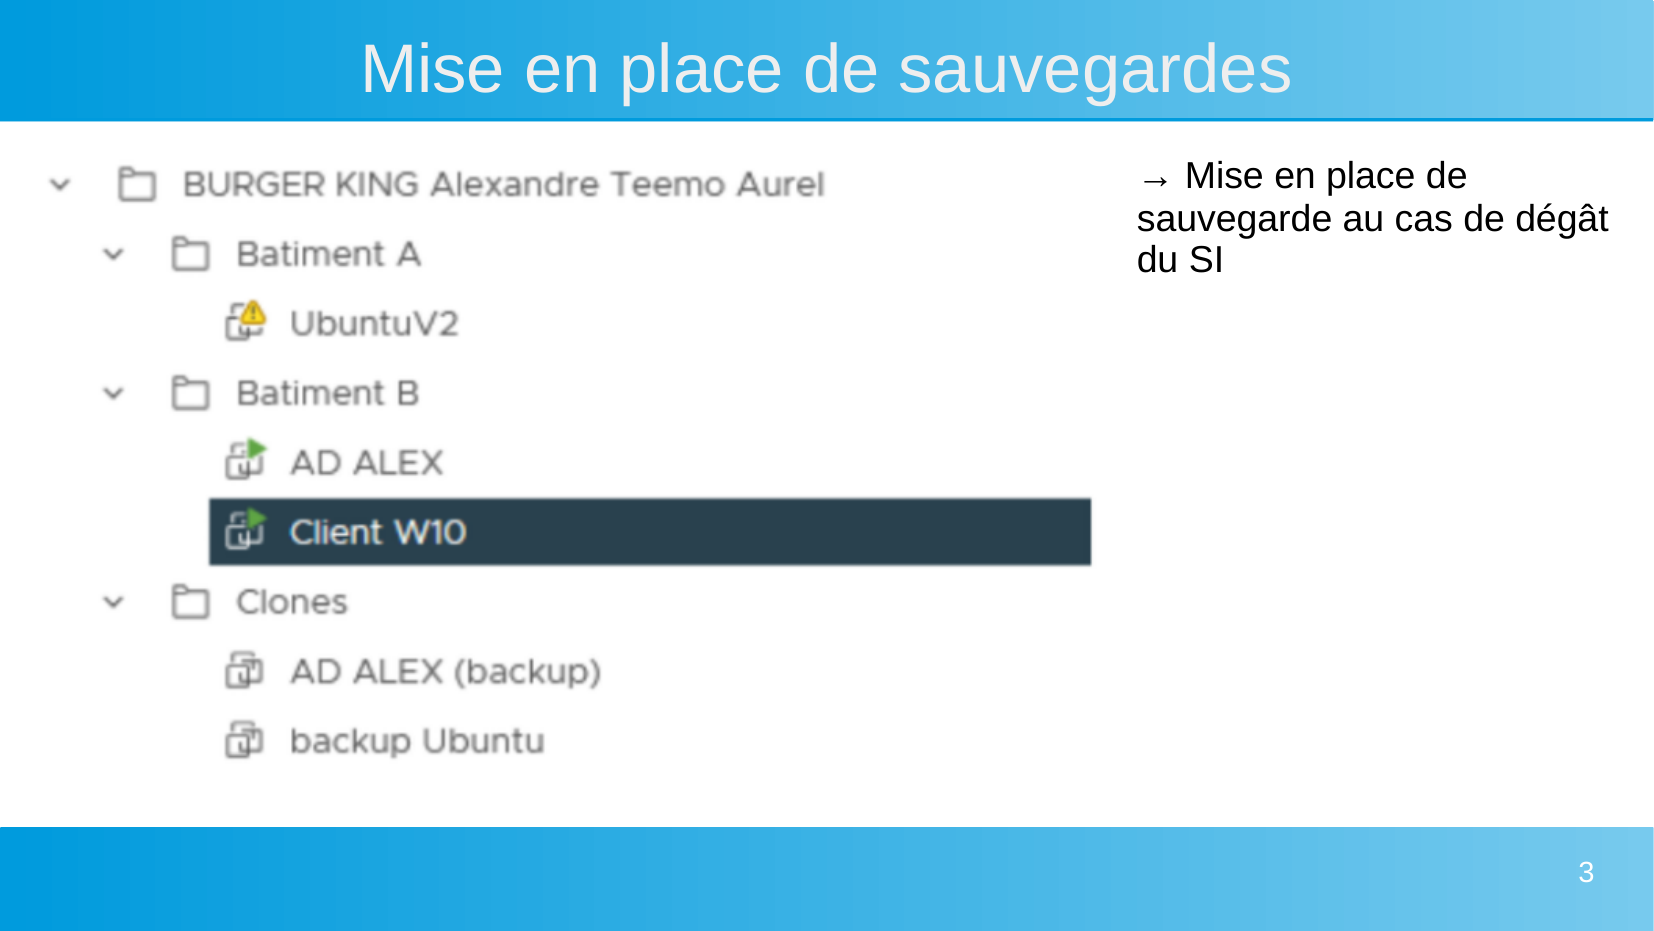

# Mise en place de sauvegardes
→ Mise en place de sauvegarde au cas de dégât du SI
3